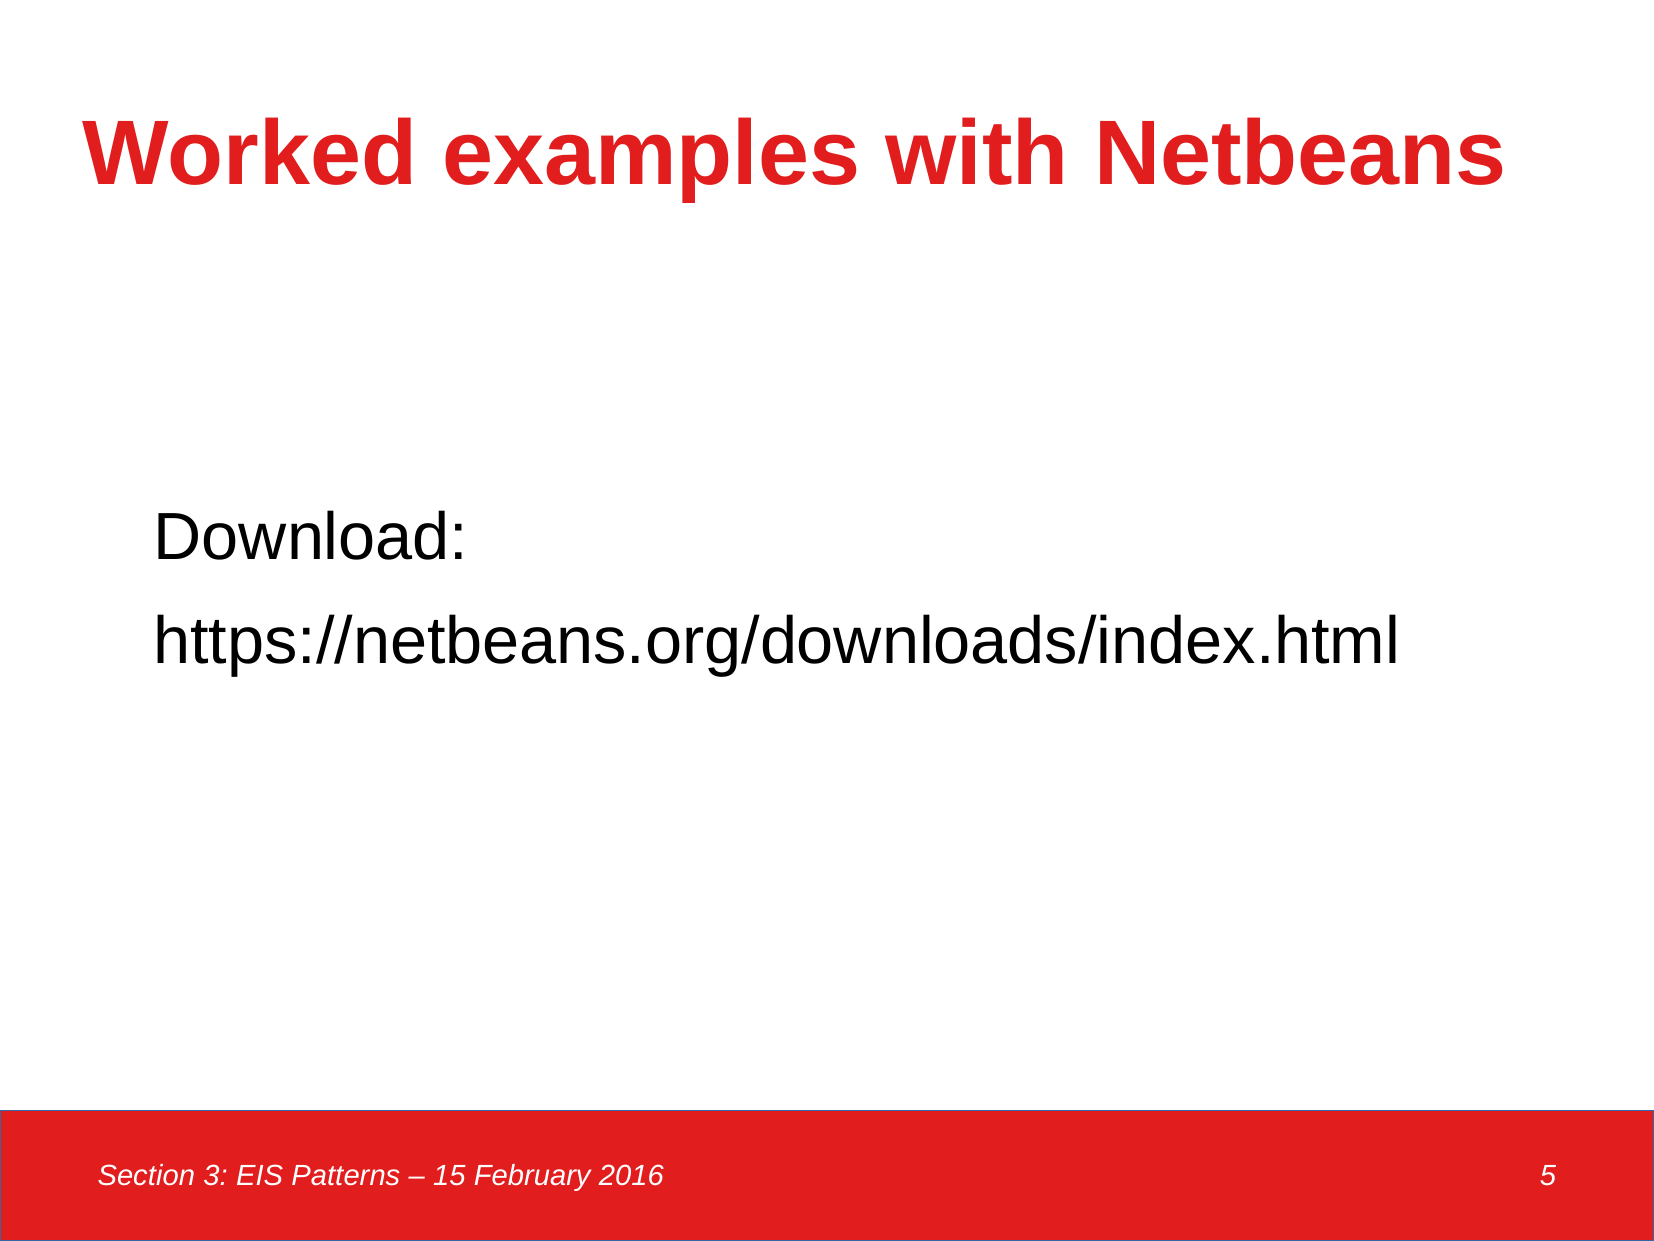

# Worked examples with Netbeans
Download:
https://netbeans.org/downloads/index.html